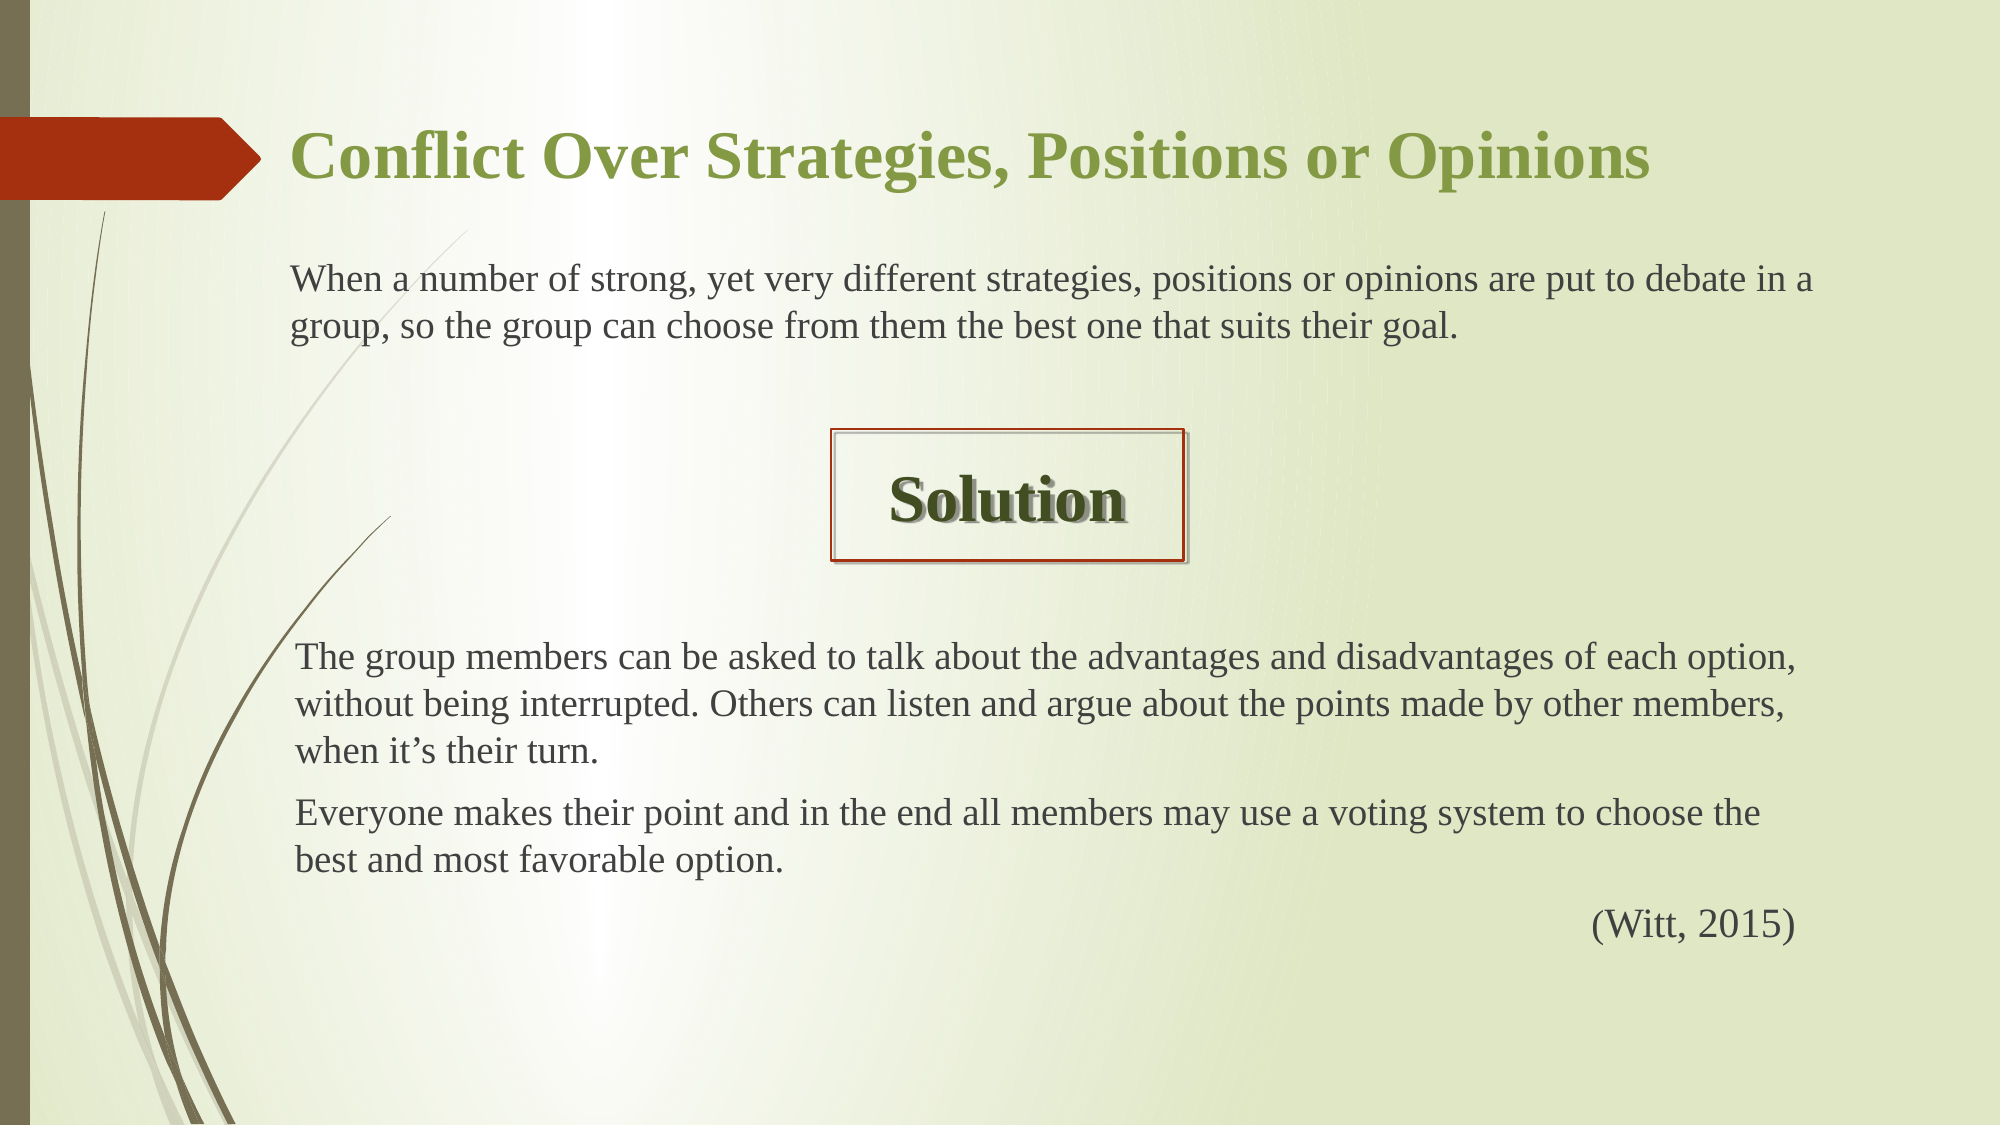

Conflict Over Strategies, Positions or Opinions
# When a number of strong, yet very different strategies, positions or opinions are put to debate in a group, so the group can choose from them the best one that suits their goal.
Solution
The group members can be asked to talk about the advantages and disadvantages of each option, without being interrupted. Others can listen and argue about the points made by other members, when it’s their turn.
Everyone makes their point and in the end all members may use a voting system to choose the best and most favorable option.
 (Witt, 2015)